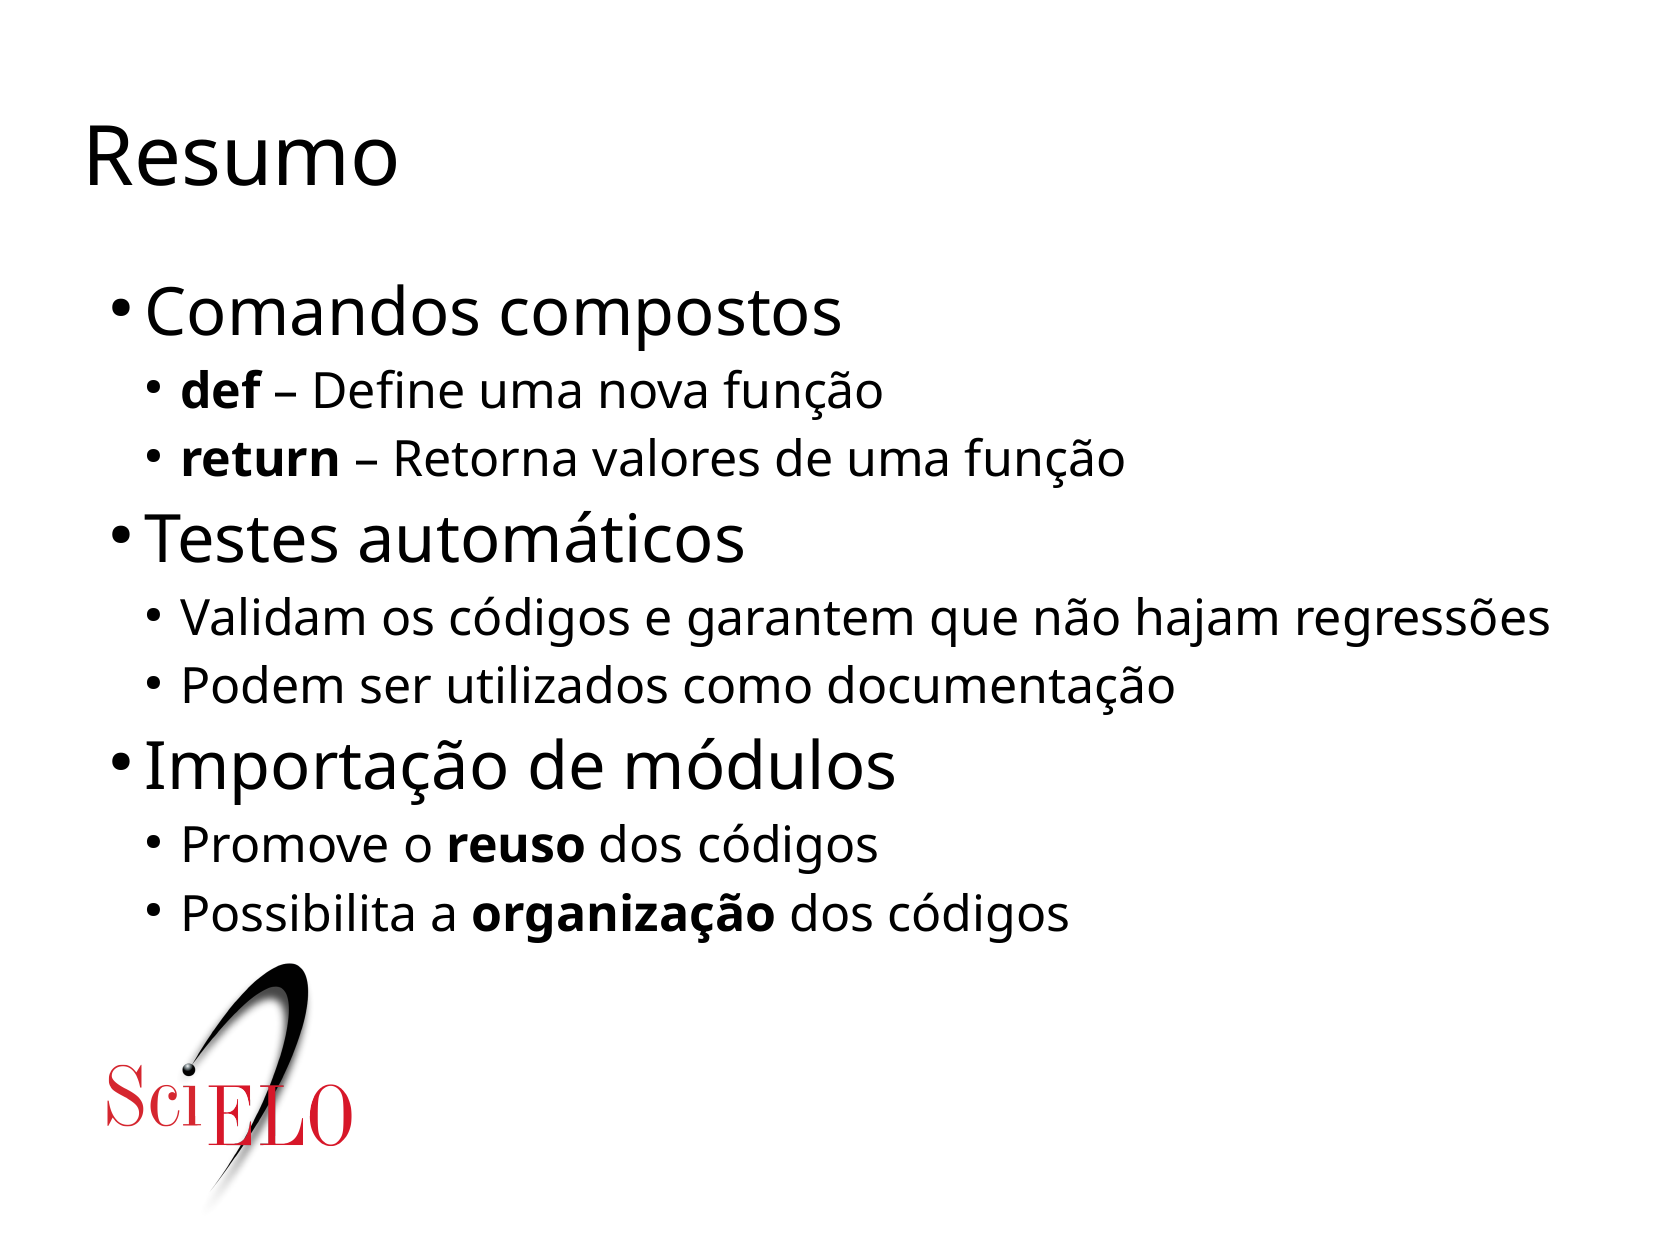

# Resumo
Comandos compostos
def – Define uma nova função
return – Retorna valores de uma função
Testes automáticos
Validam os códigos e garantem que não hajam regressões
Podem ser utilizados como documentação
Importação de módulos
Promove o reuso dos códigos
Possibilita a organização dos códigos